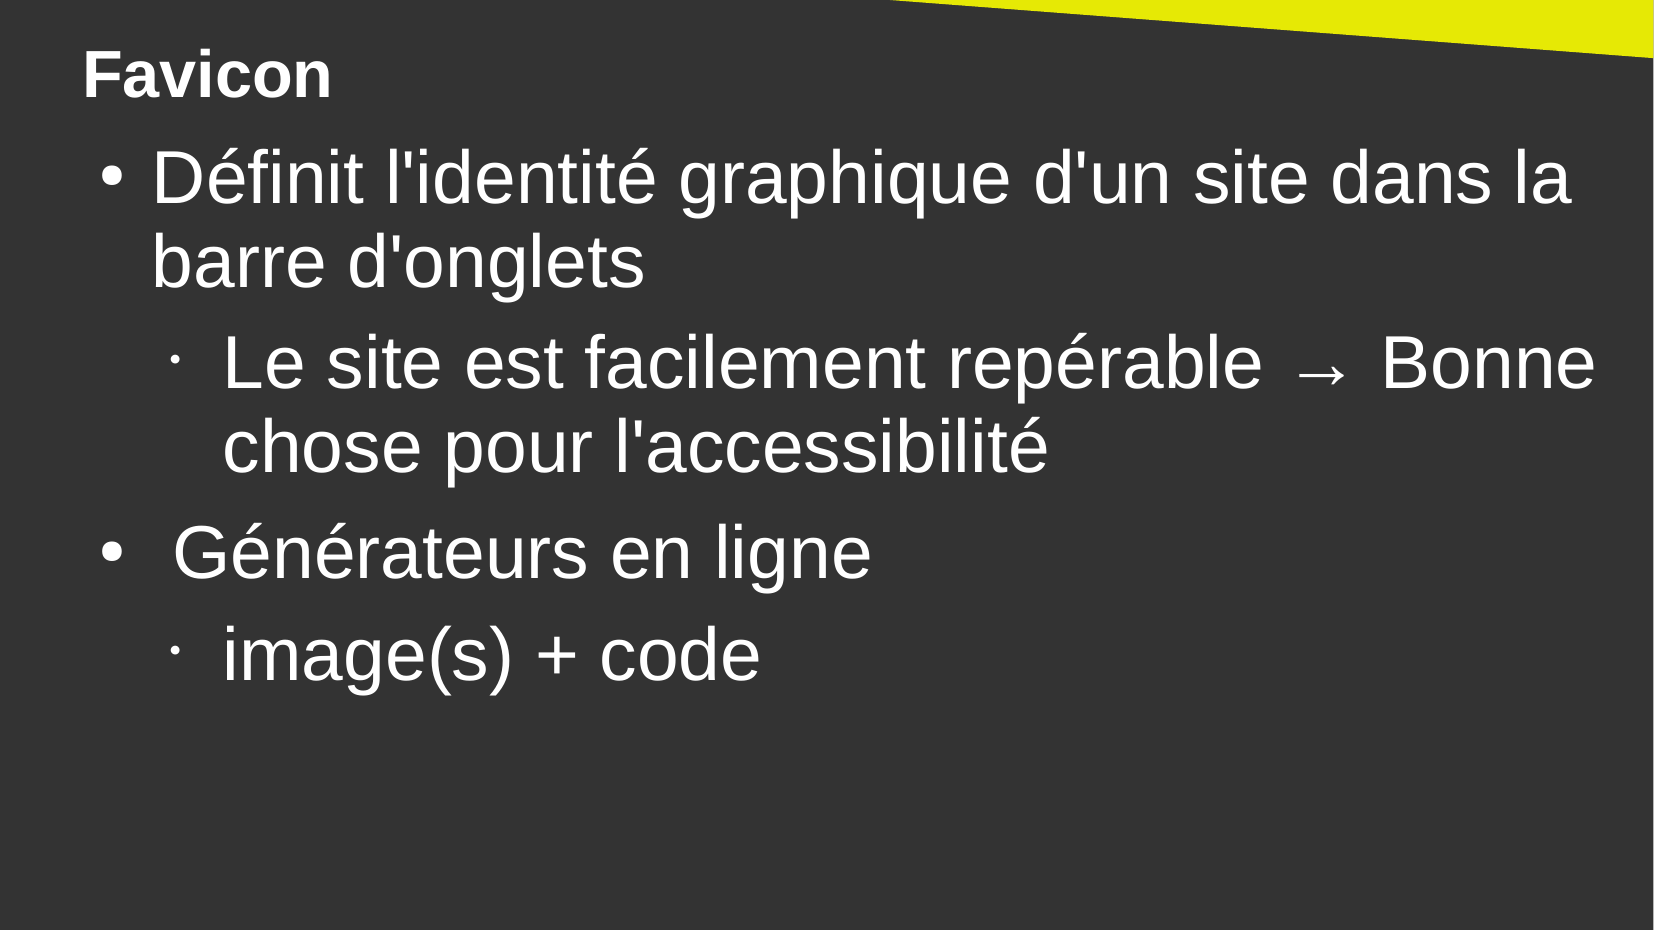

# Favicon
Définit l'identité graphique d'un site dans la barre d'onglets
Le site est facilement repérable → Bonne chose pour l'accessibilité
 Générateurs en ligne
image(s) + code